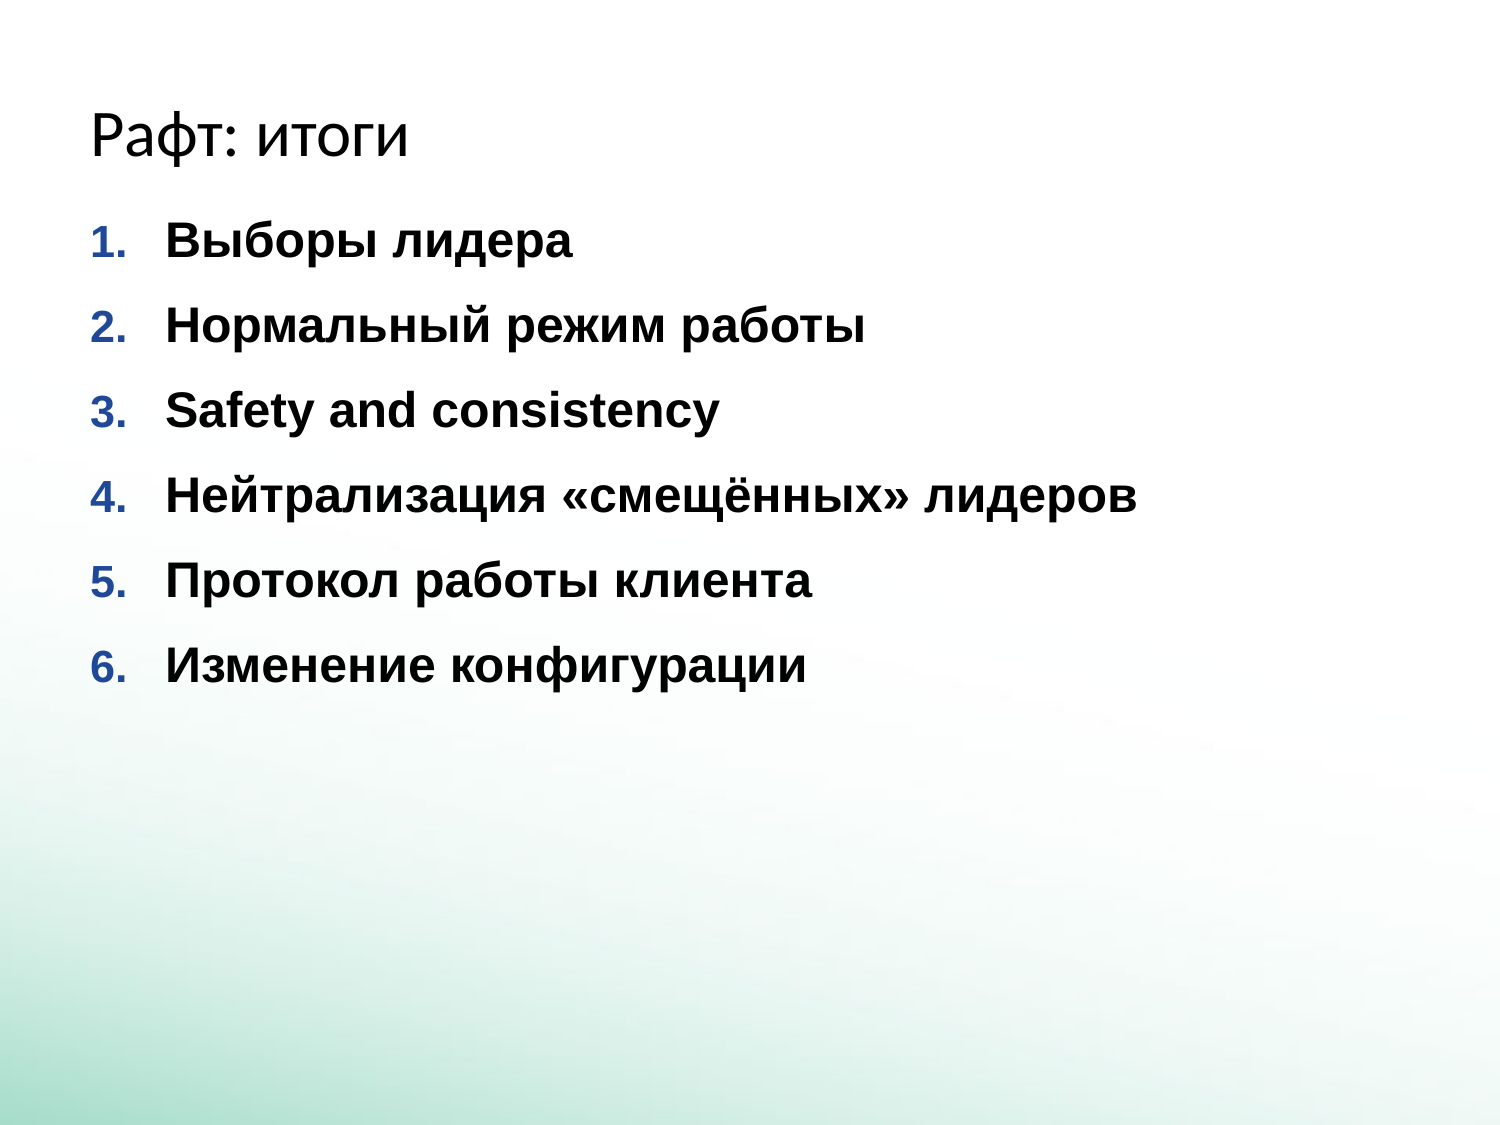

Рафт: итоги
# Выборы лидера
Нормальный режим работы
Safety and consistency
Нейтрализация «смещённых» лидеров
Протокол работы клиента
Изменение конфигурации